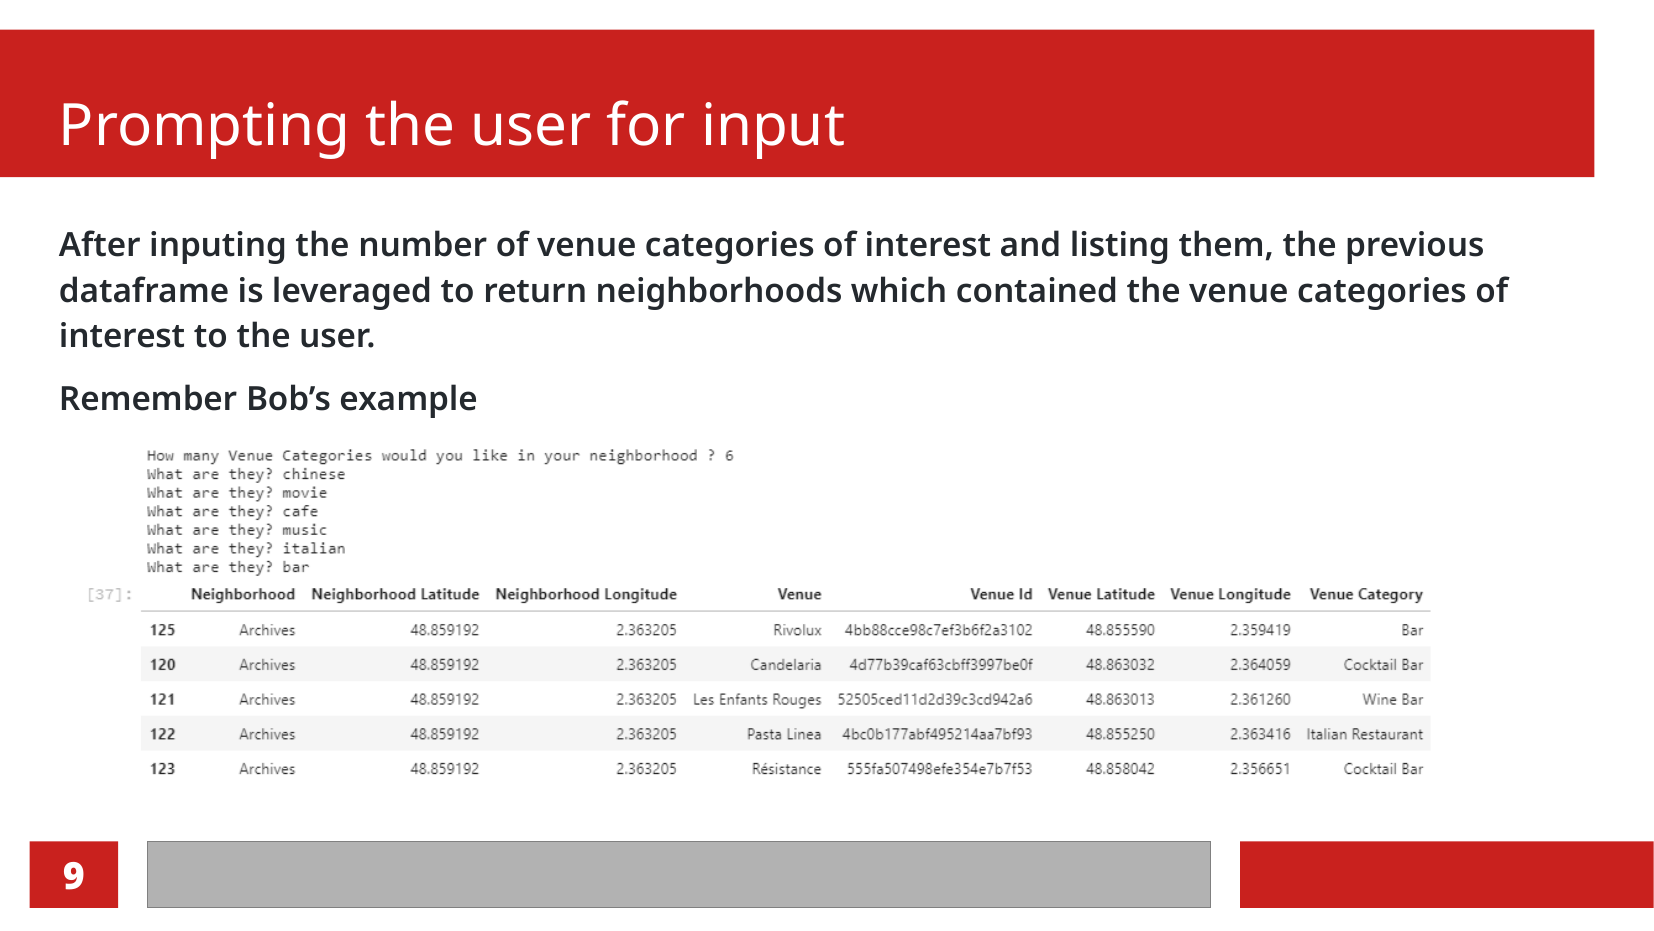

# Prompting the user for input
After inputing the number of venue categories of interest and listing them, the previous dataframe is leveraged to return neighborhoods which contained the venue categories of interest to the user.
Remember Bob’s example
9